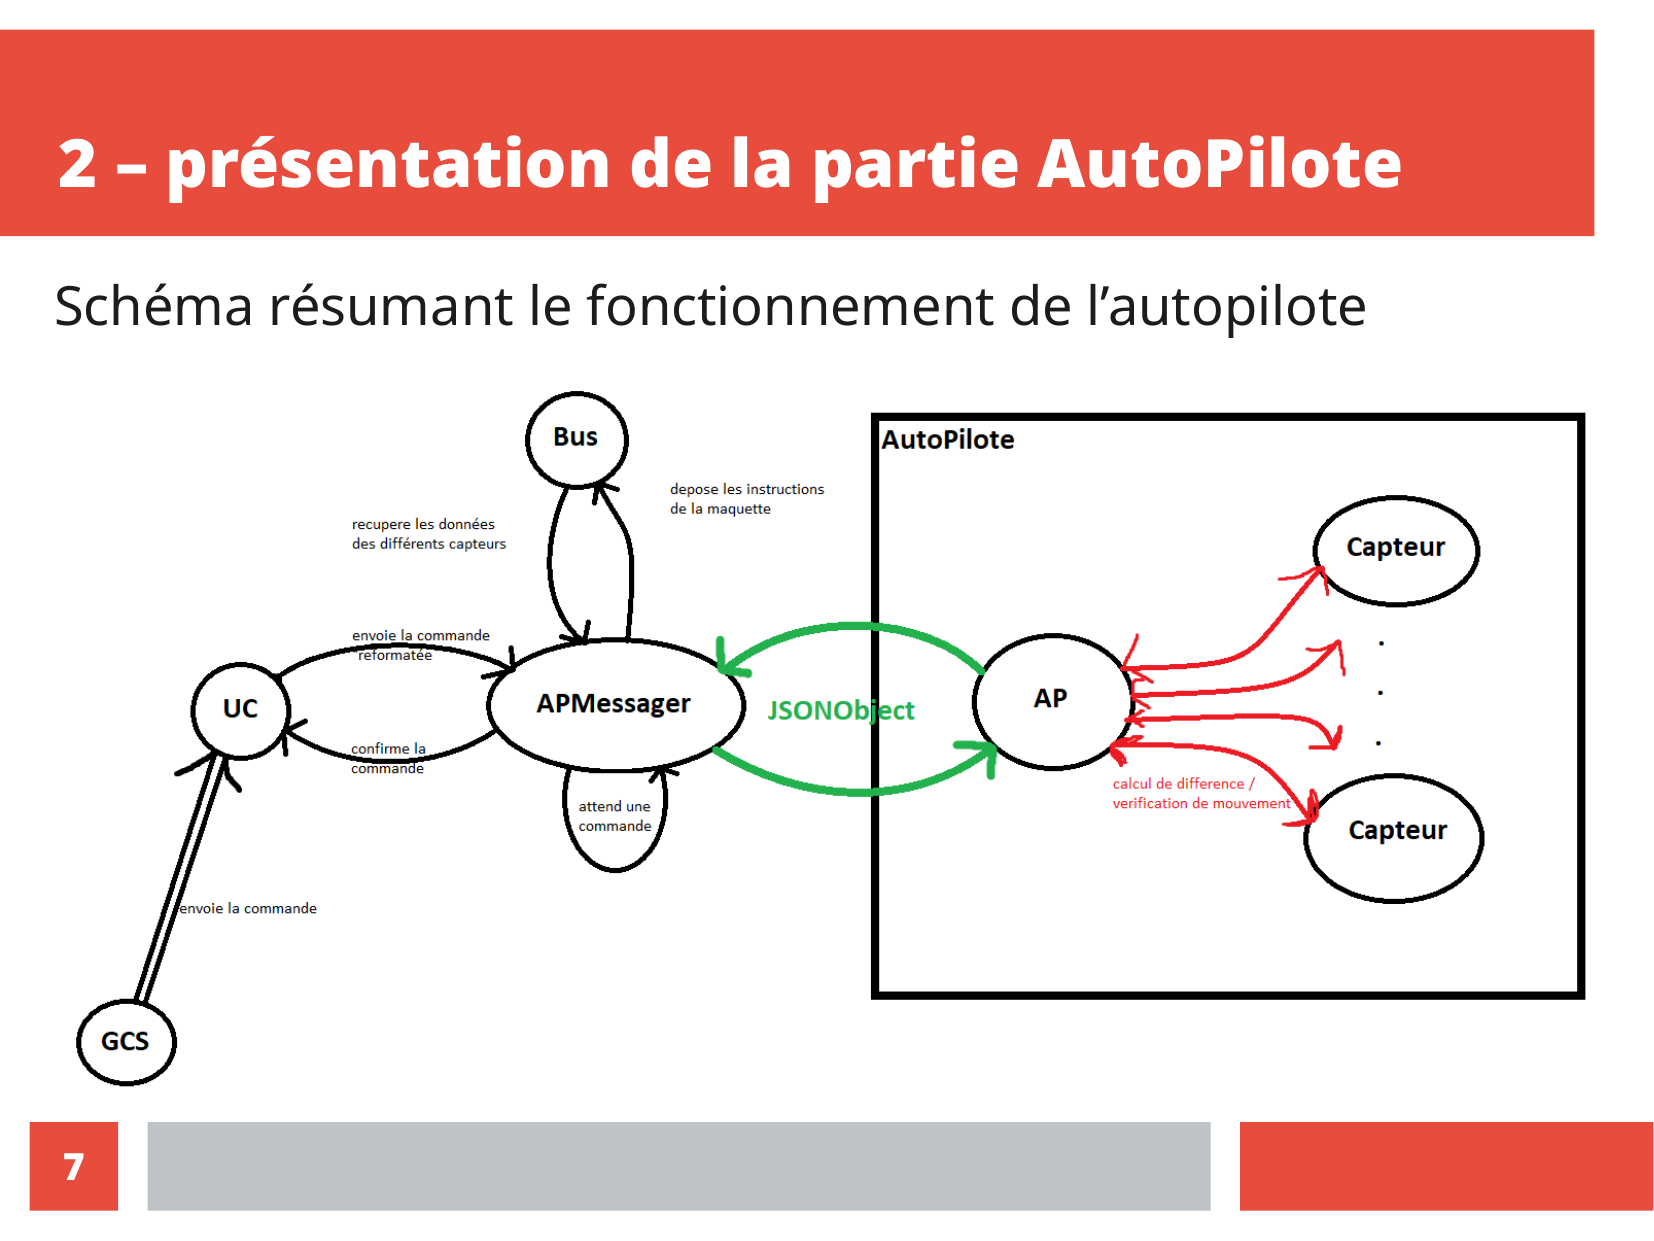

# 2 – présentation de la partie AutoPilote
Schéma résumant le fonctionnement de l’autopilote
7